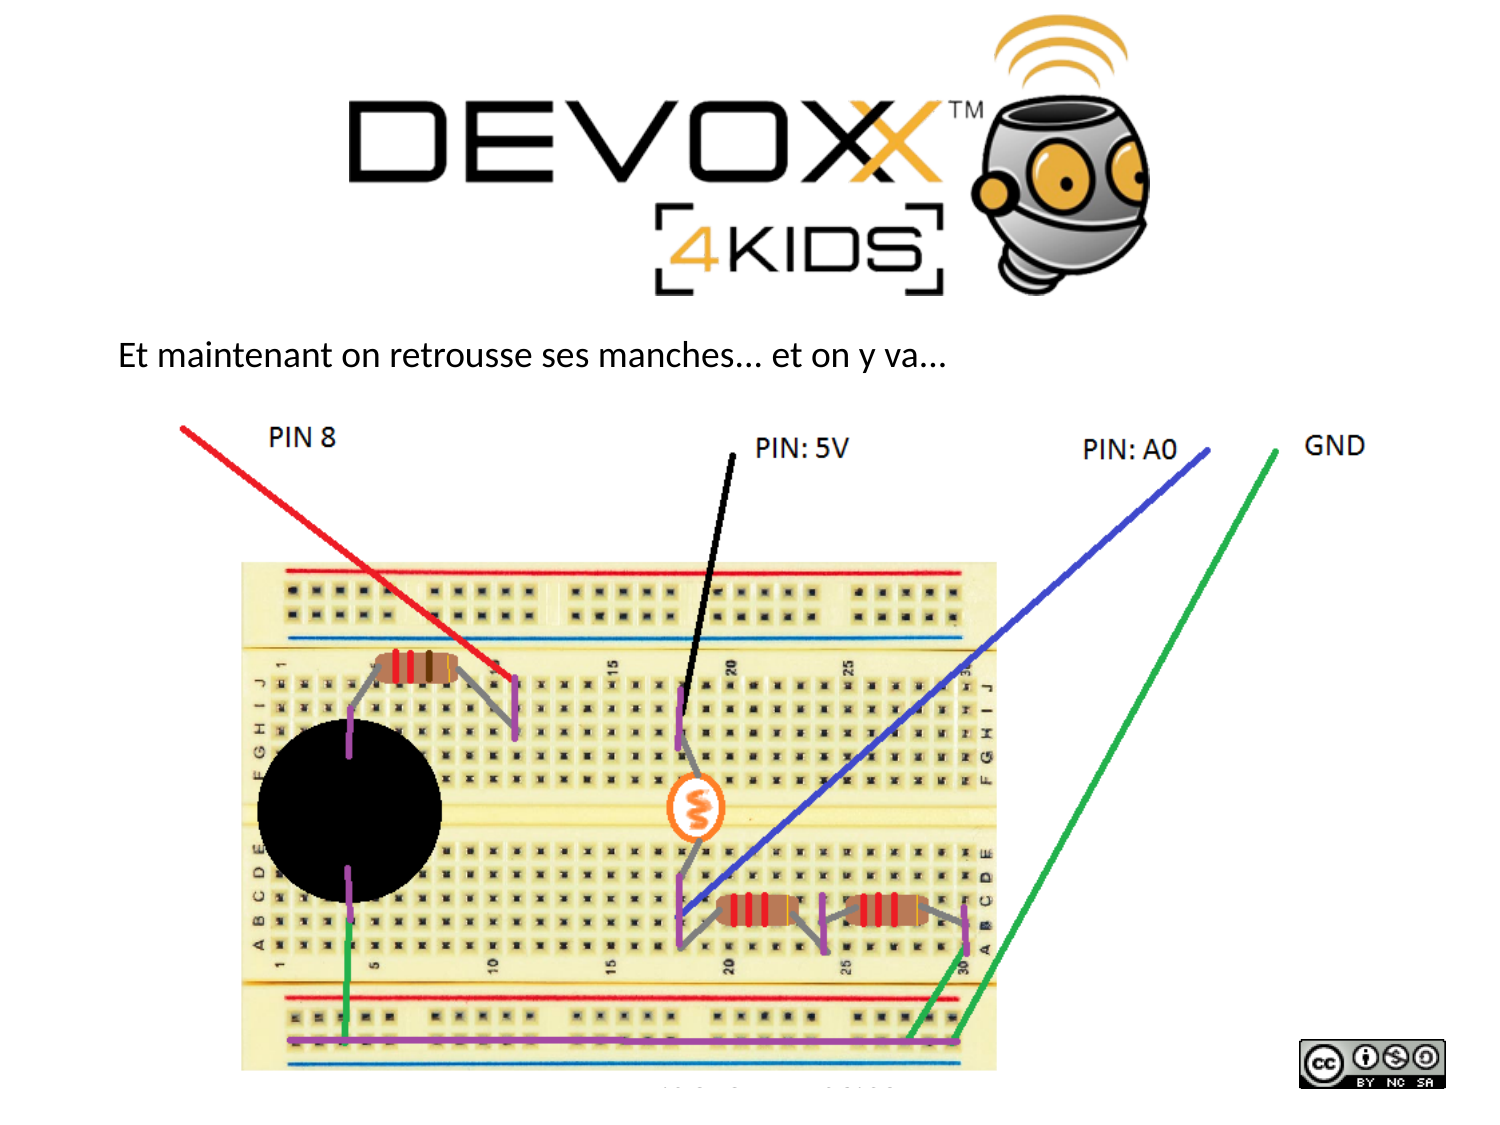

# Et maintenant on retrousse ses manches... et on y va...